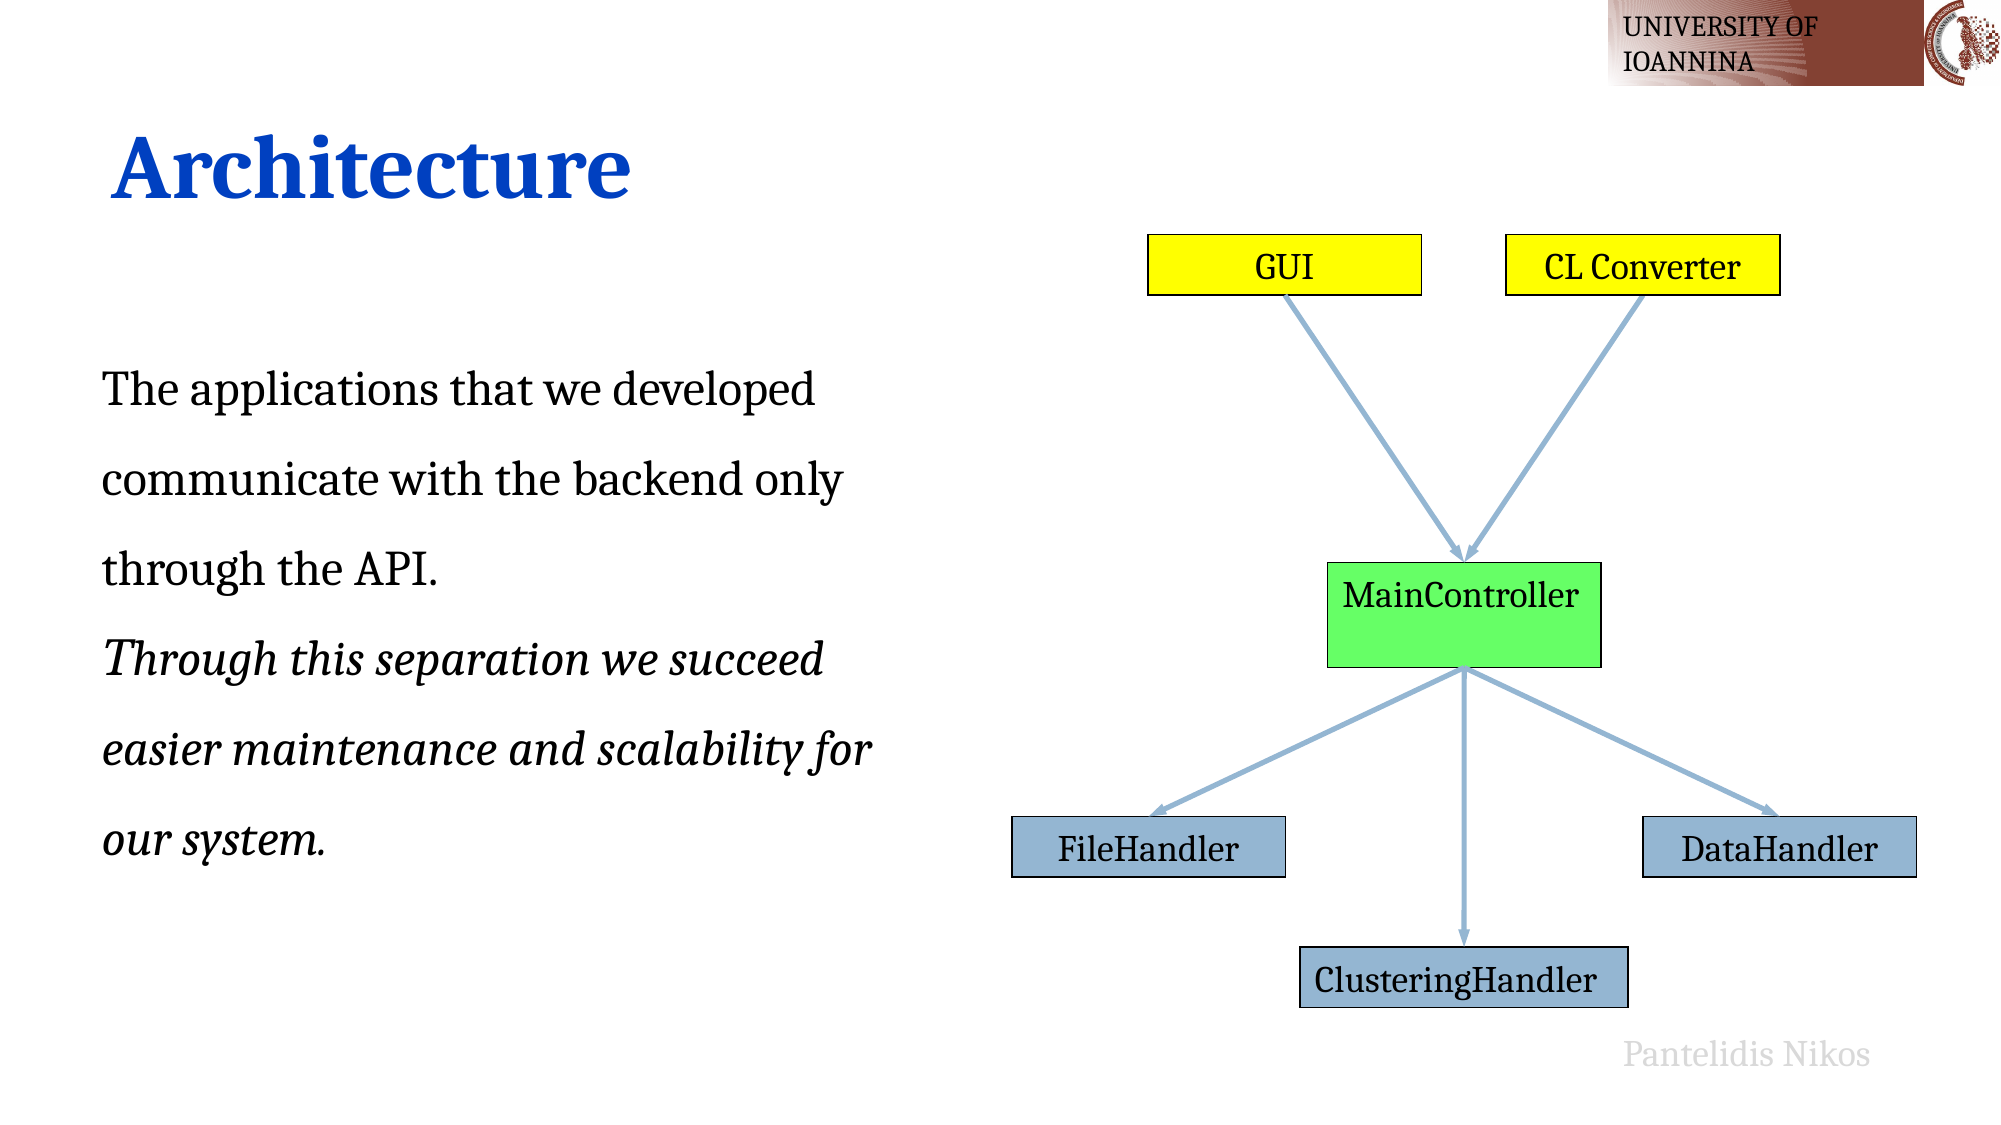

Architecture
GUI
CL Converter
The applications that we developed communicate with the backend only through the API.
Τhrough this separation we succeed easier maintenance and scalability for our system.
MainController
FileHandler
DataHandler
ClusteringHandler